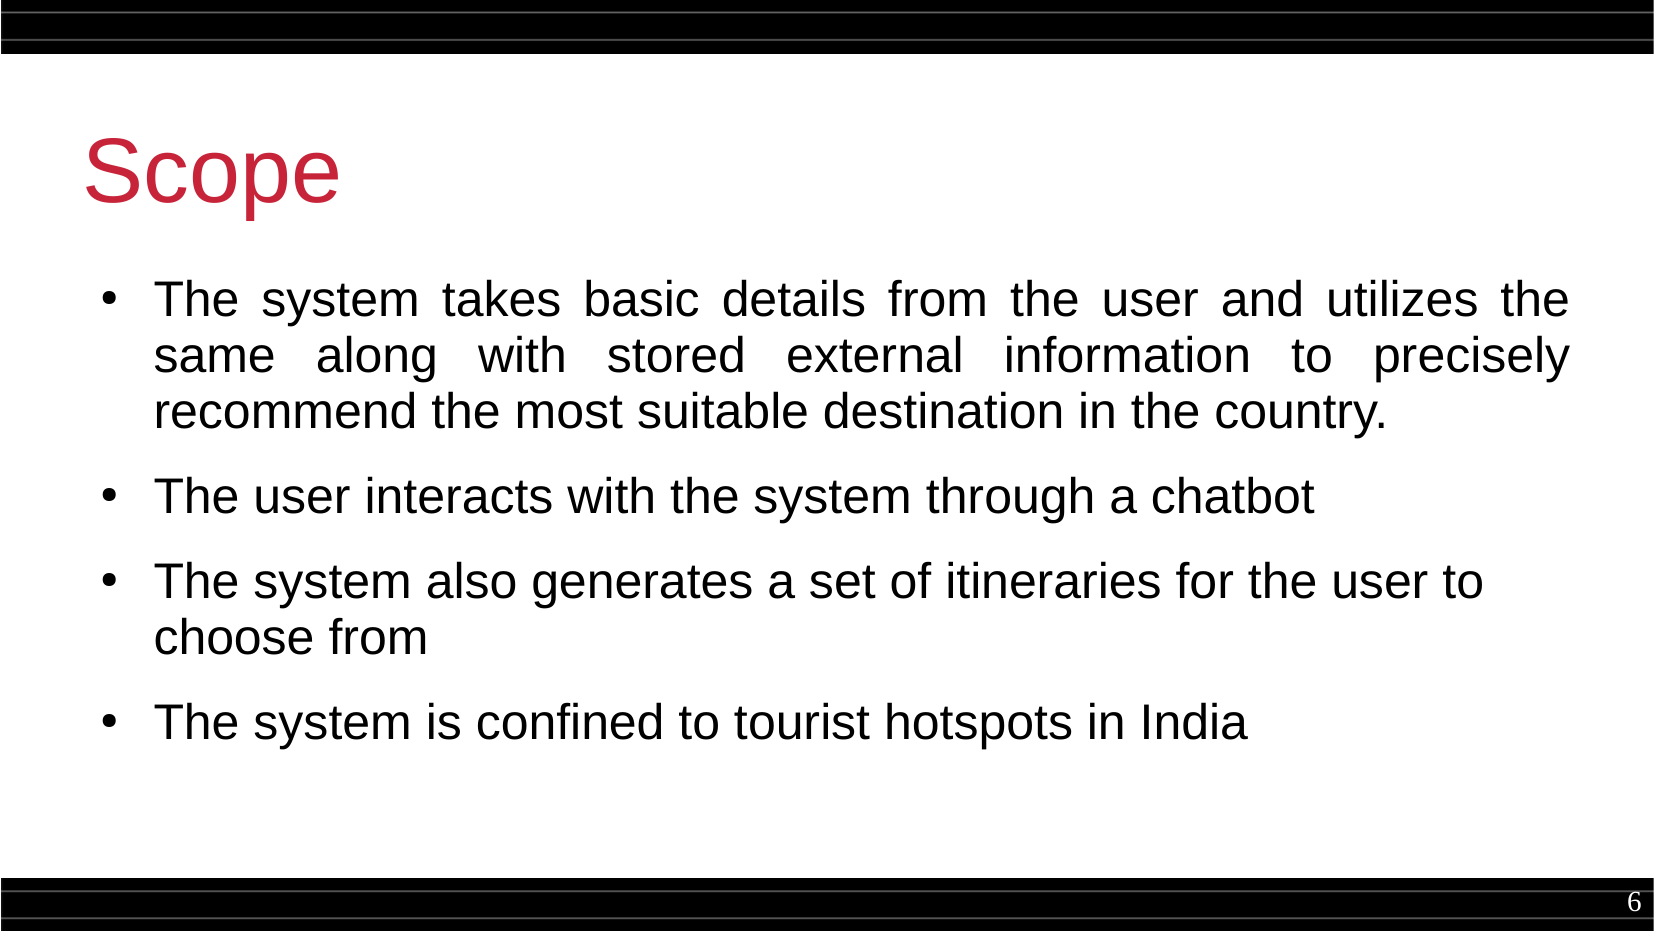

# Scope
The system takes basic details from the user and utilizes the same along with stored external information to precisely recommend the most suitable destination in the country.
The user interacts with the system through a chatbot
The system also generates a set of itineraries for the user to choose from
The system is confined to tourist hotspots in India